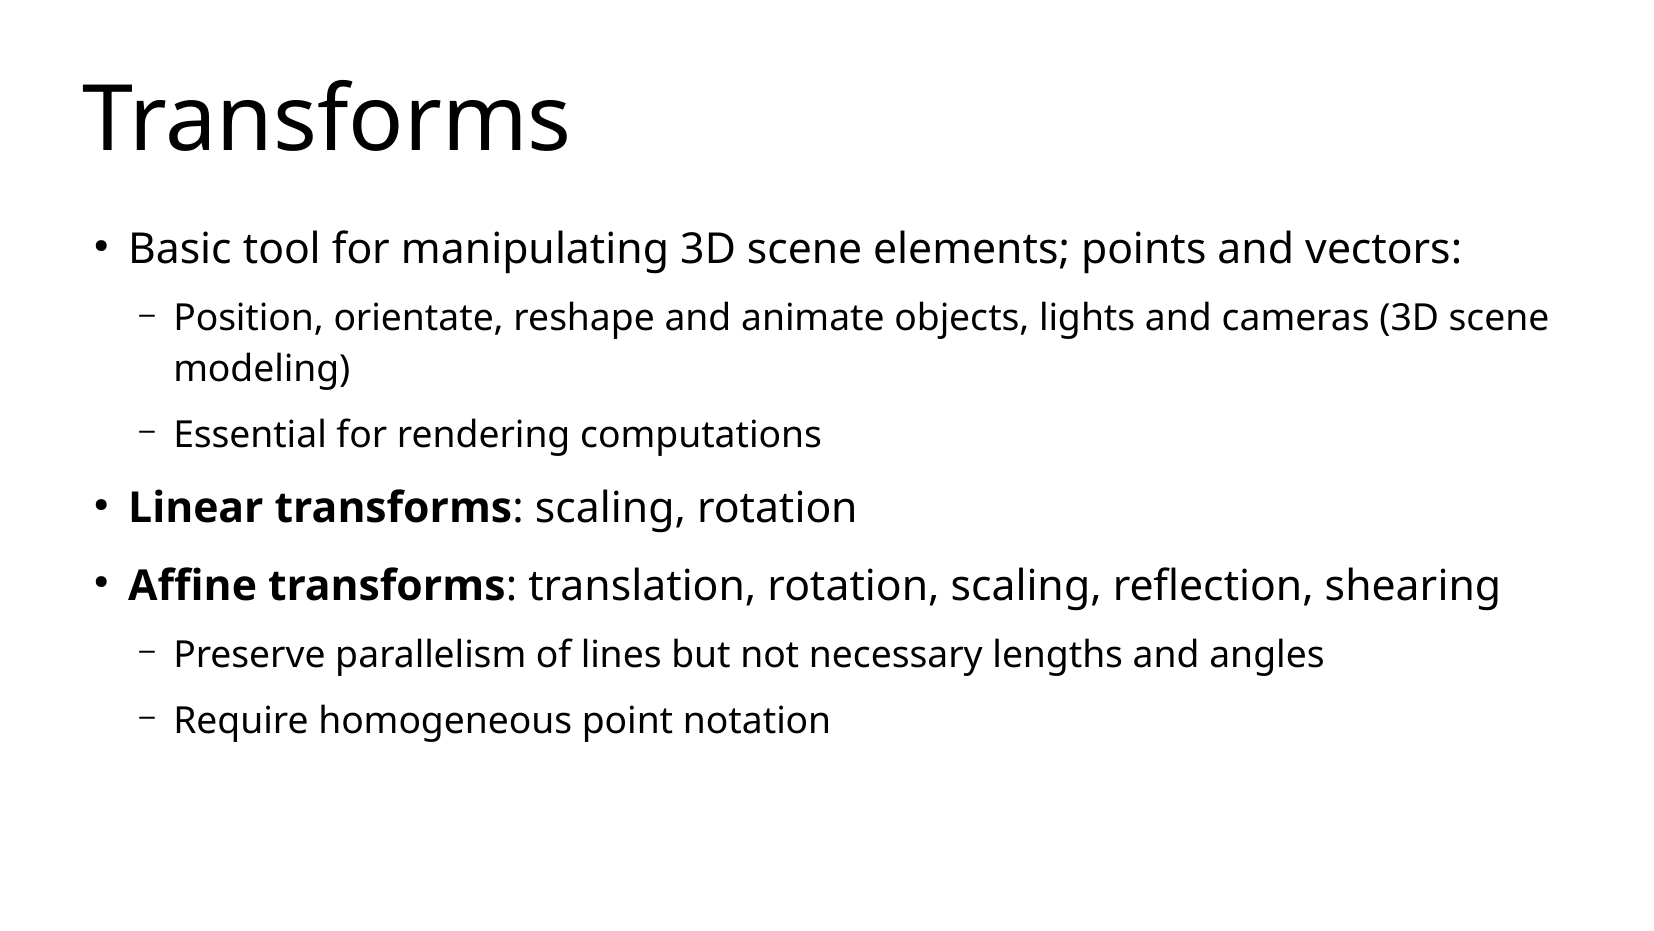

# Transforms
Basic tool for manipulating 3D scene elements; points and vectors:
Position, orientate, reshape and animate objects, lights and cameras (3D scene modeling)
Essential for rendering computations
Linear transforms: scaling, rotation
Affine transforms: translation, rotation, scaling, reflection, shearing
Preserve parallelism of lines but not necessary lengths and angles
Require homogeneous point notation